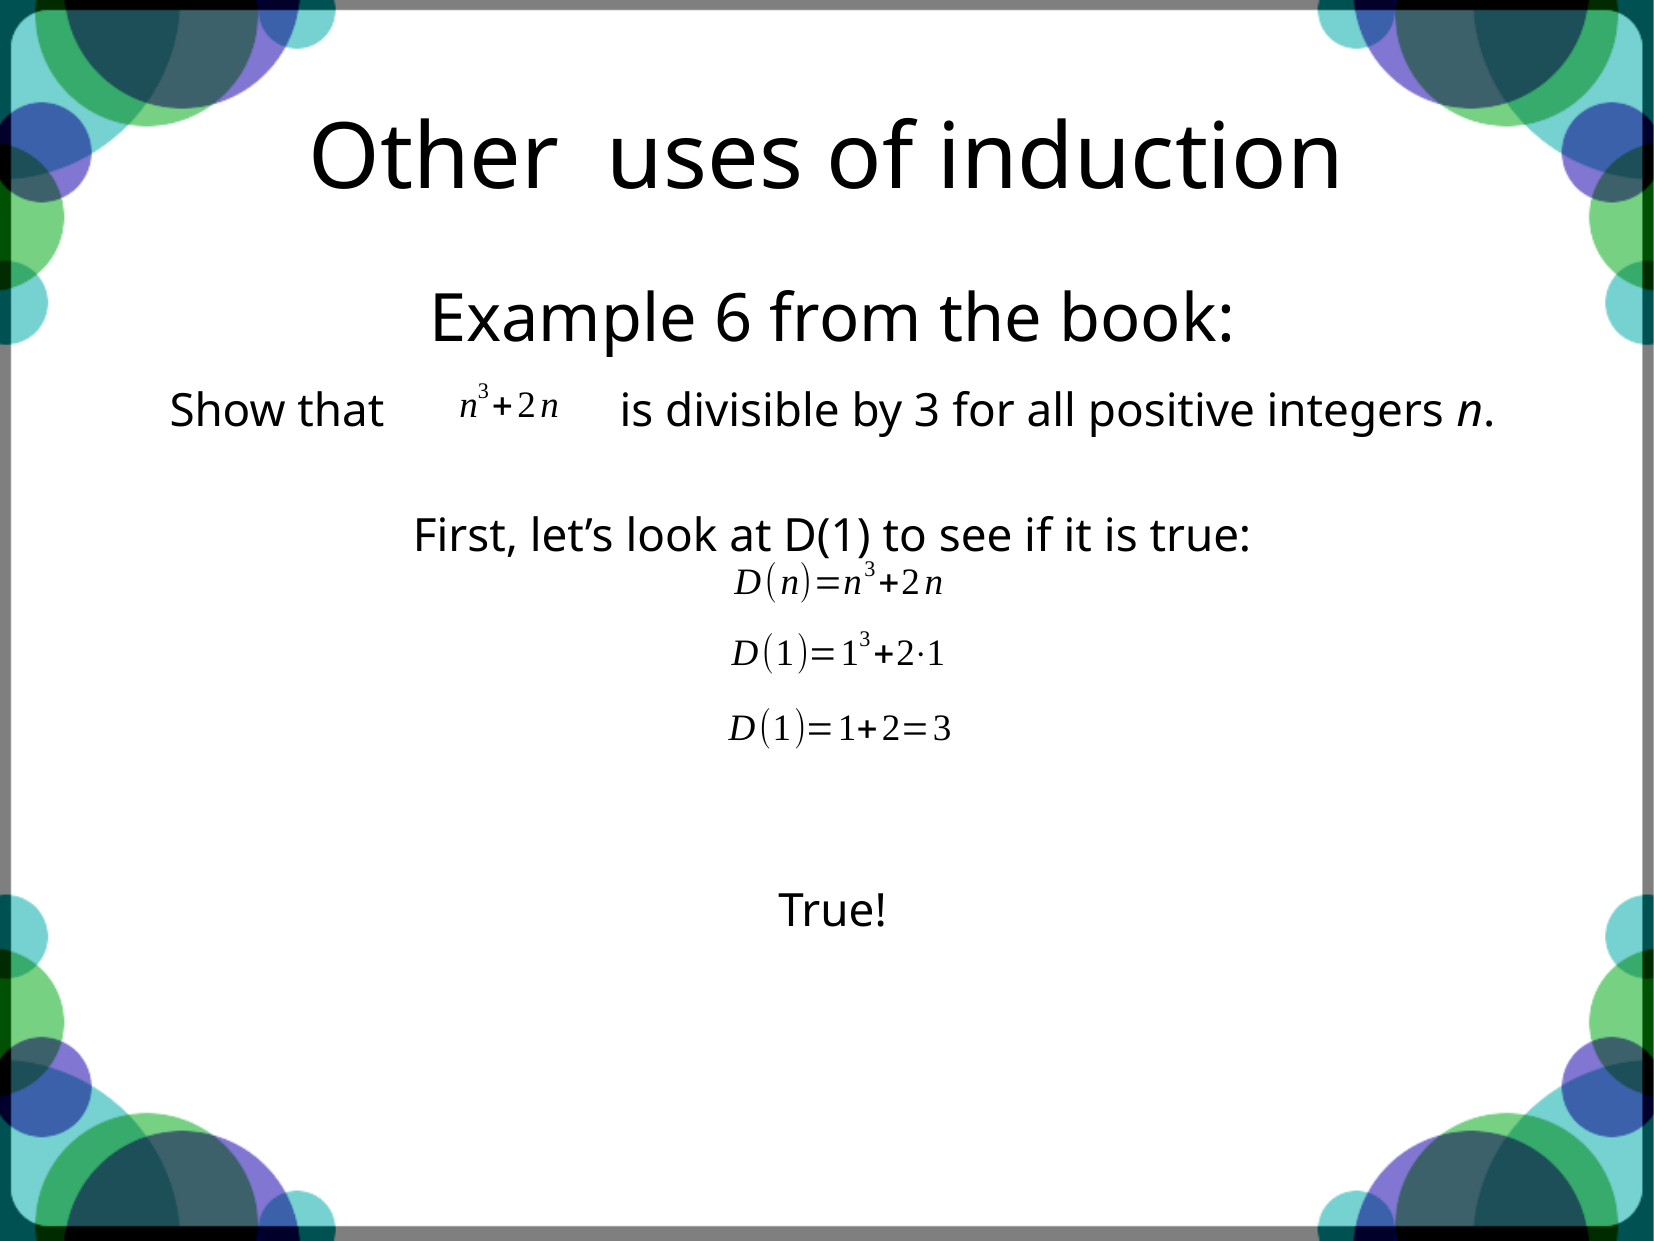

# Other uses of induction
Example 6 from the book:
Show that				is divisible by 3 for all positive integers n.
First, let’s look at D(1) to see if it is true:
True!